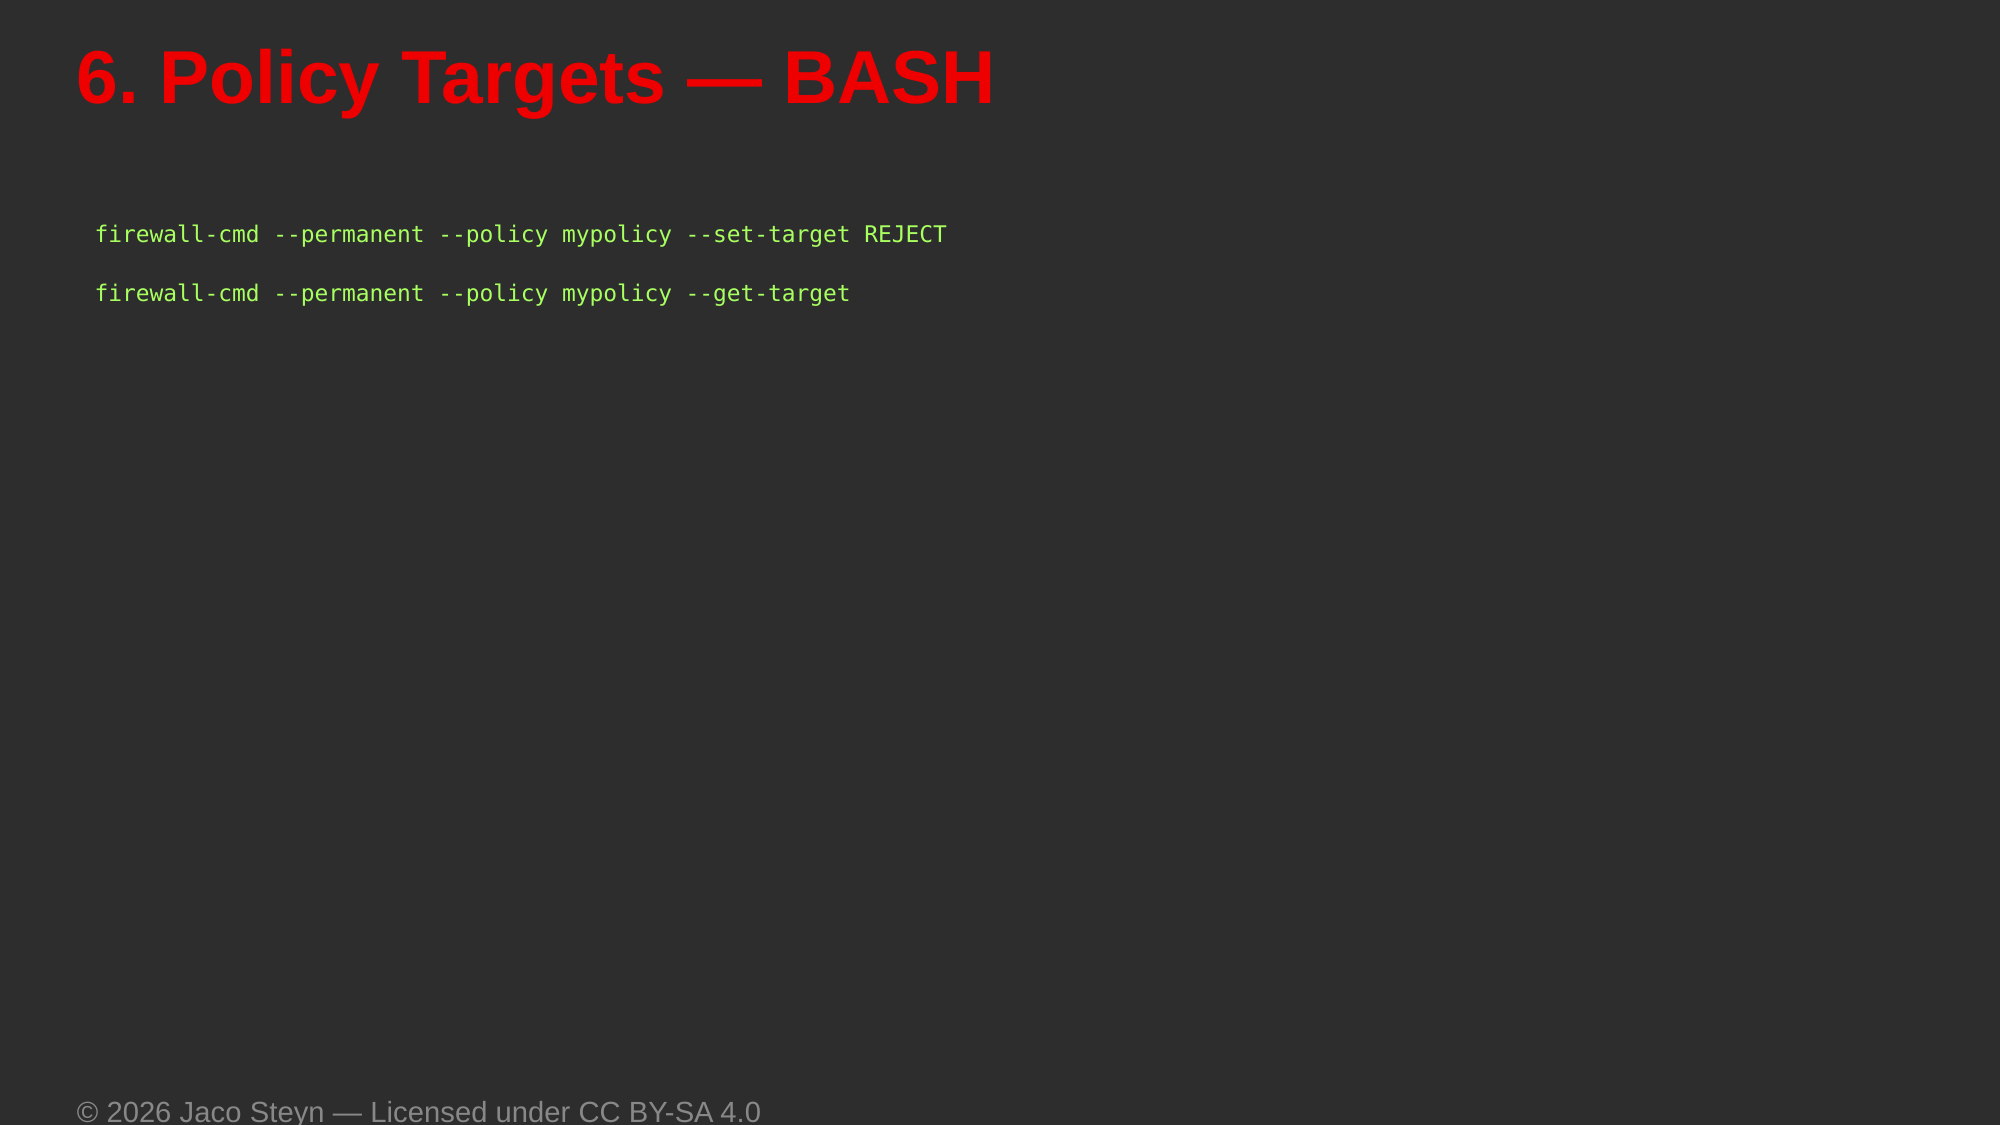

6. Policy Targets — BASH
firewall-cmd --permanent --policy mypolicy --set-target REJECT
firewall-cmd --permanent --policy mypolicy --get-target
© 2026 Jaco Steyn — Licensed under CC BY-SA 4.0